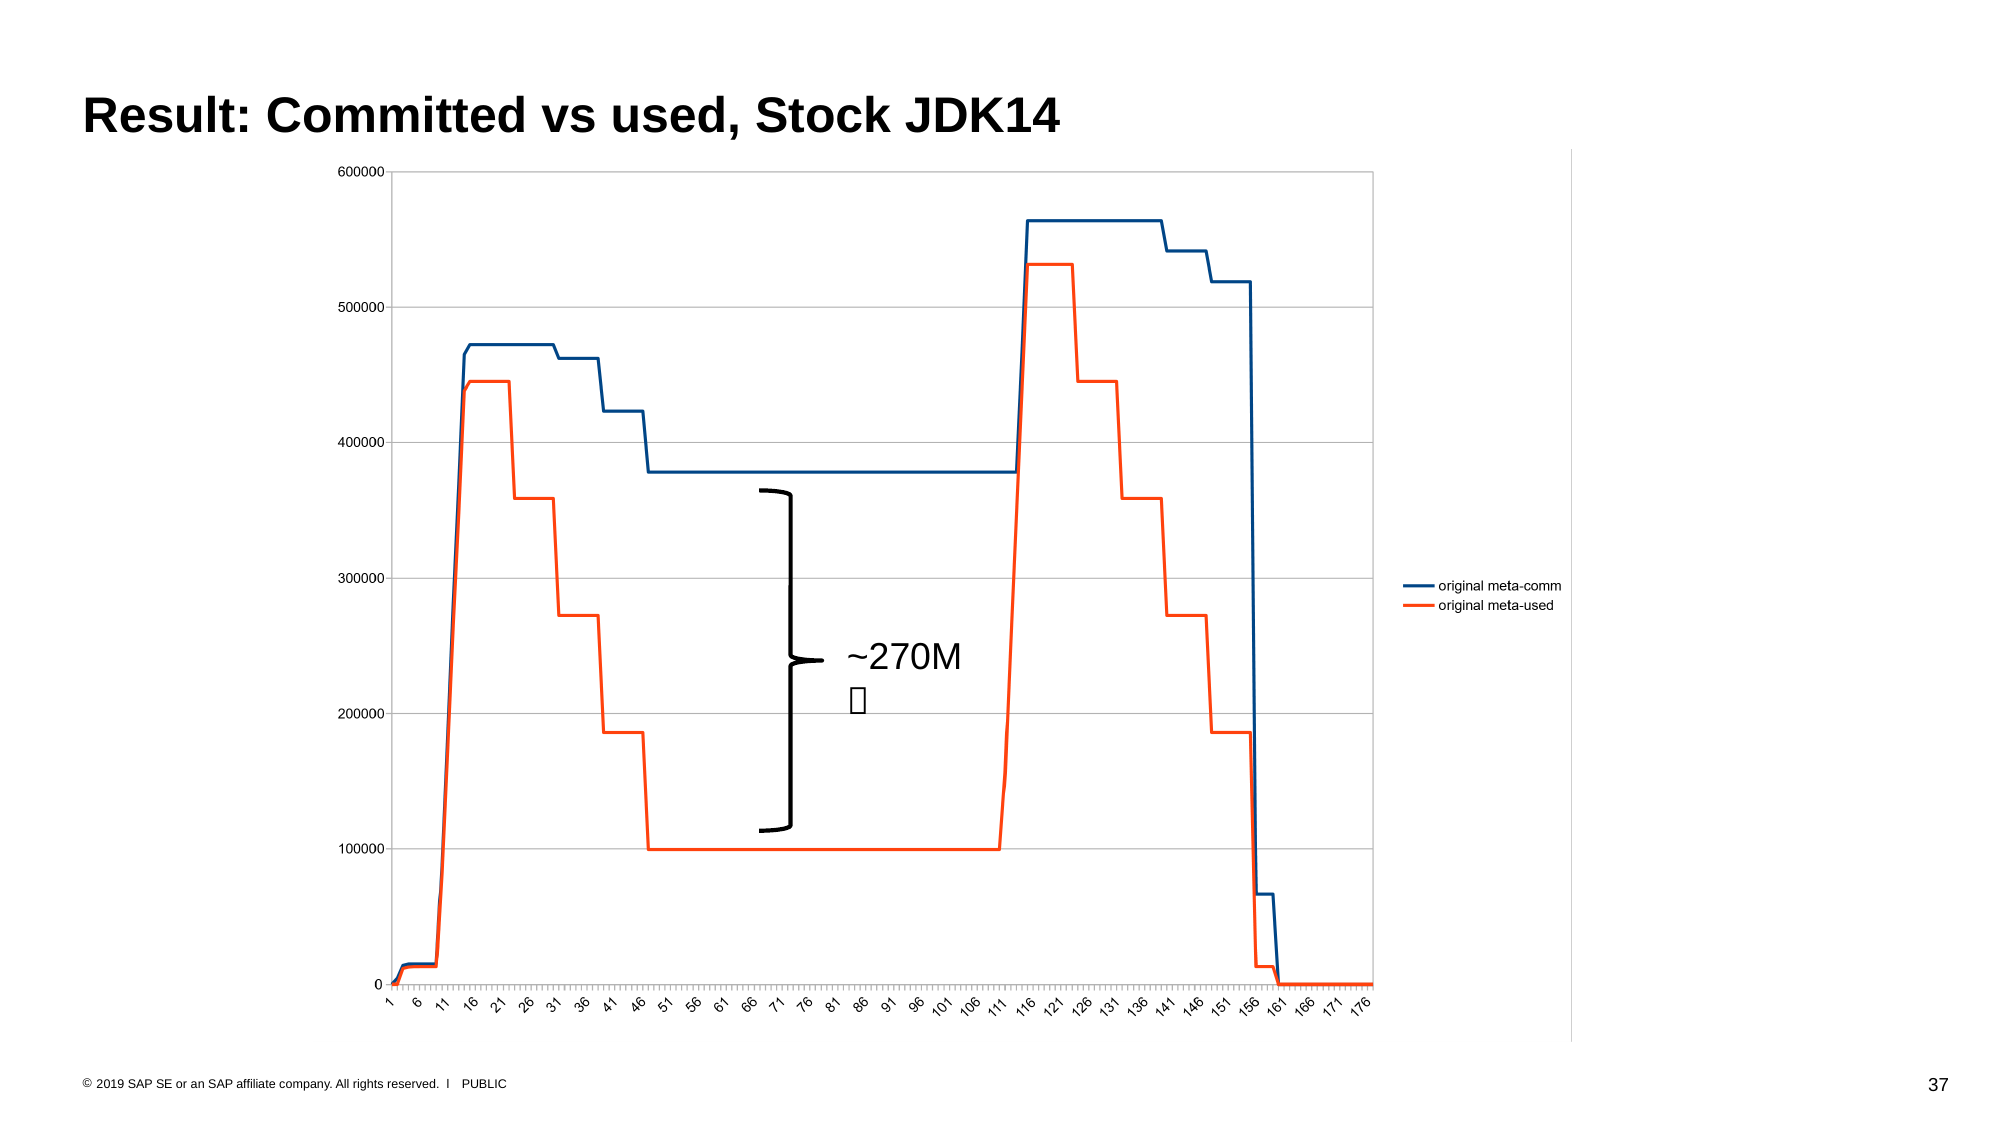

# Result: Committed vs used, Stock JDK14
~270M 